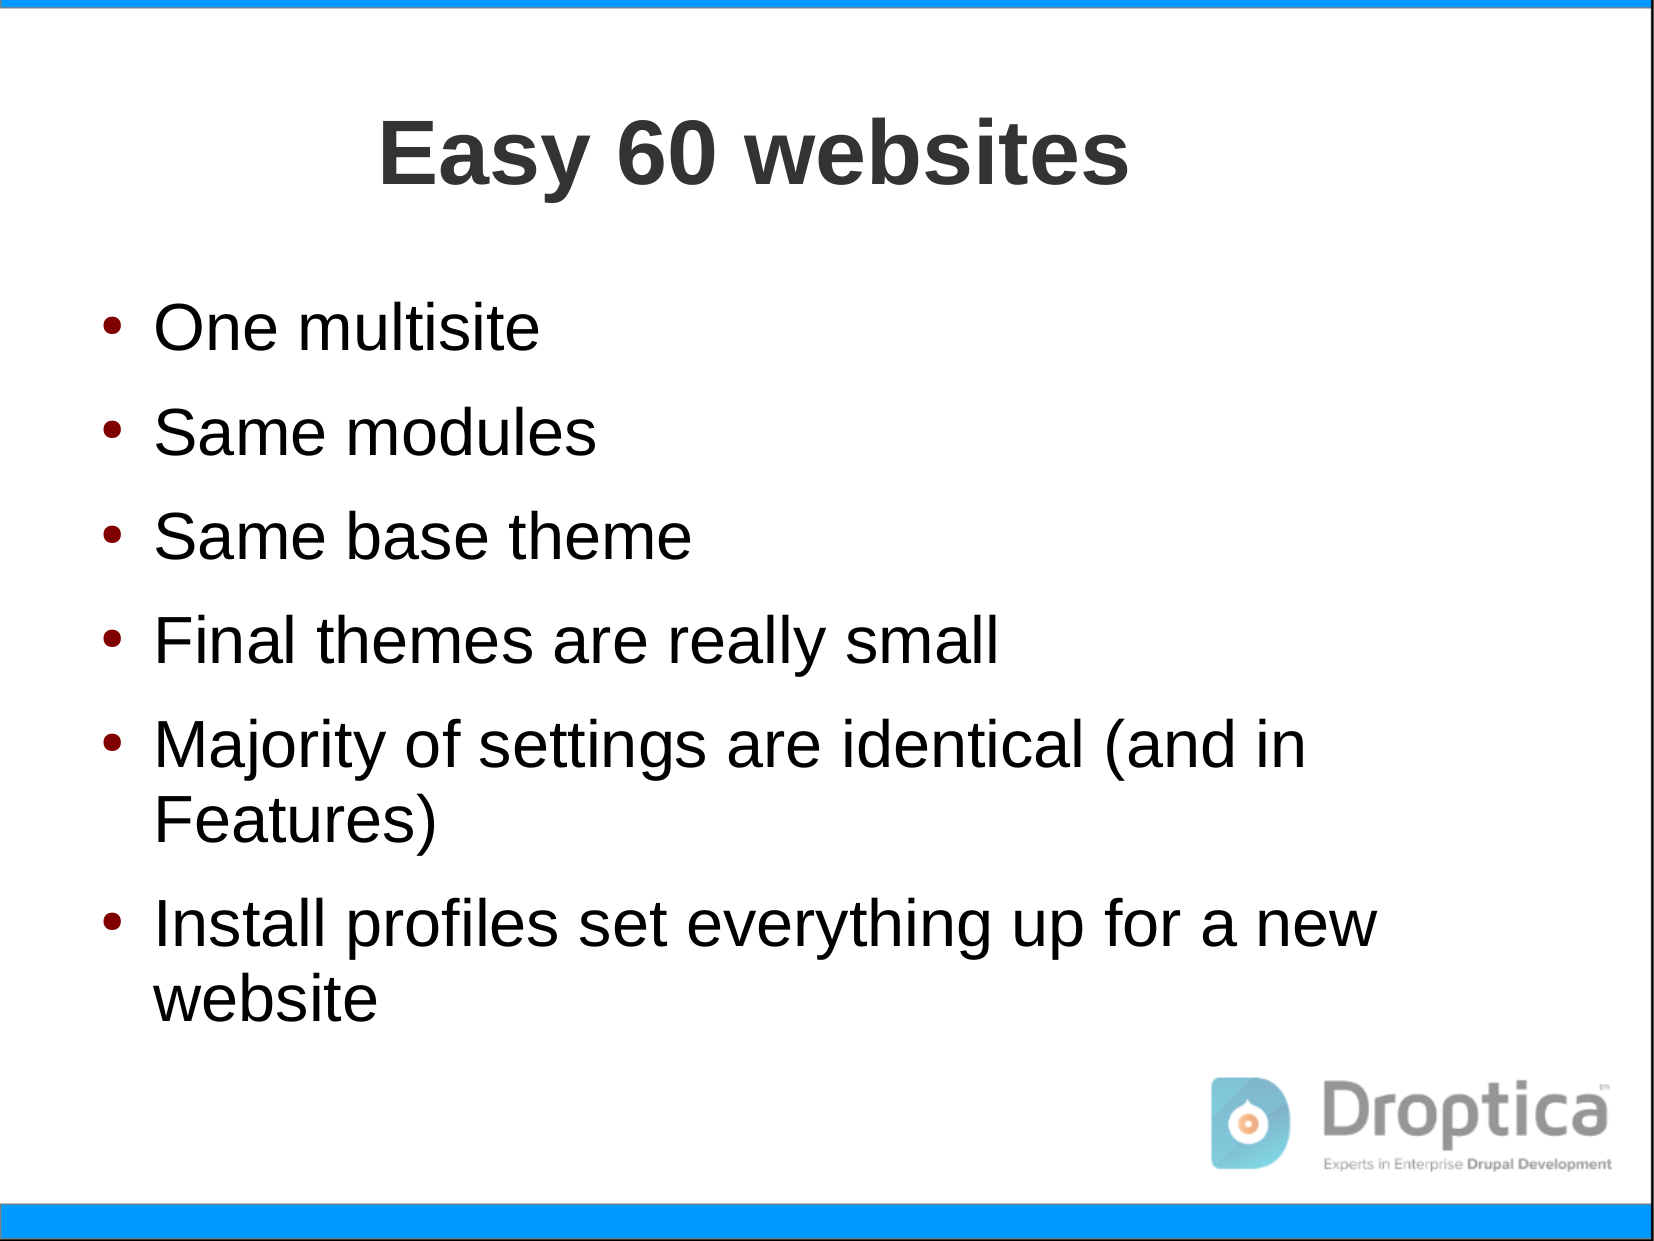

# Easy 60 websites
One multisite
Same modules
Same base theme
Final themes are really small
Majority of settings are identical (and in Features)
Install profiles set everything up for a new website